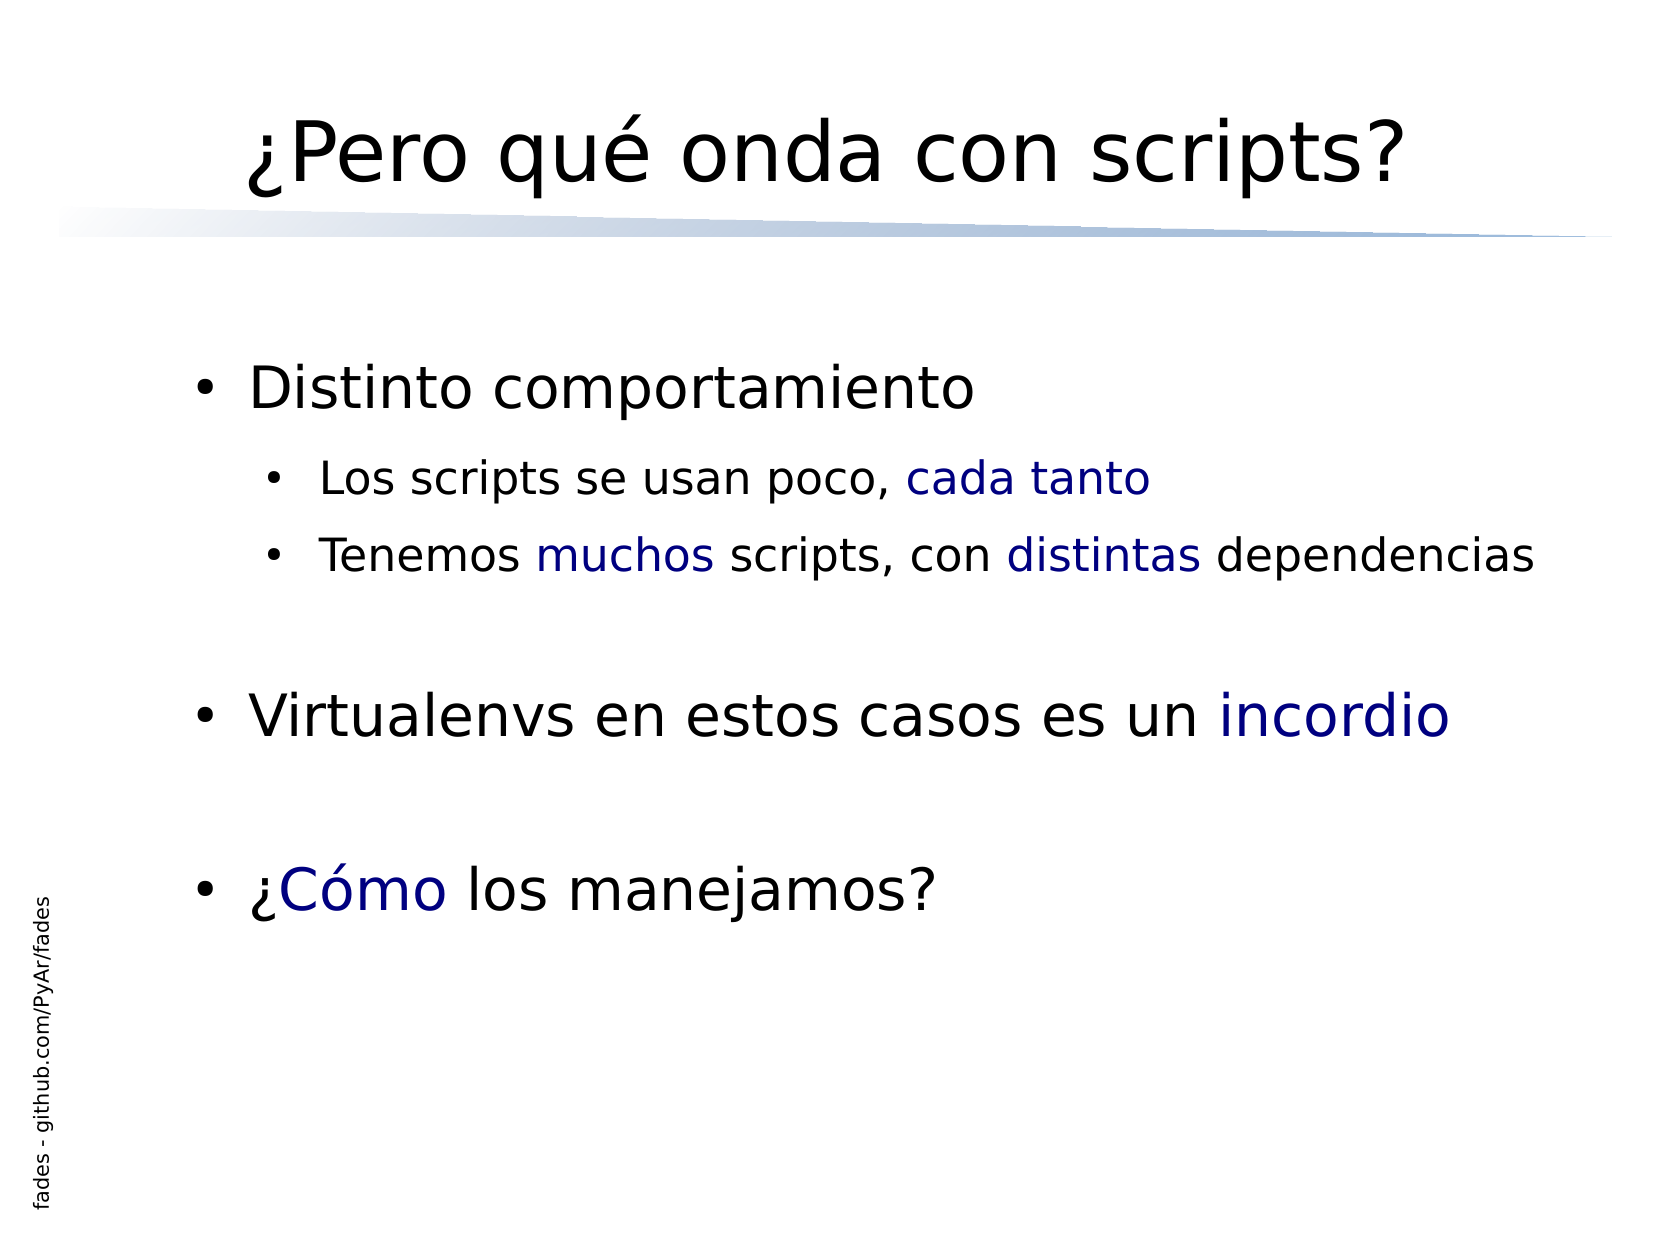

# ¿Pero qué onda con scripts?
Distinto comportamiento
Los scripts se usan poco, cada tanto
Tenemos muchos scripts, con distintas dependencias
Virtualenvs en estos casos es un incordio
¿Cómo los manejamos?